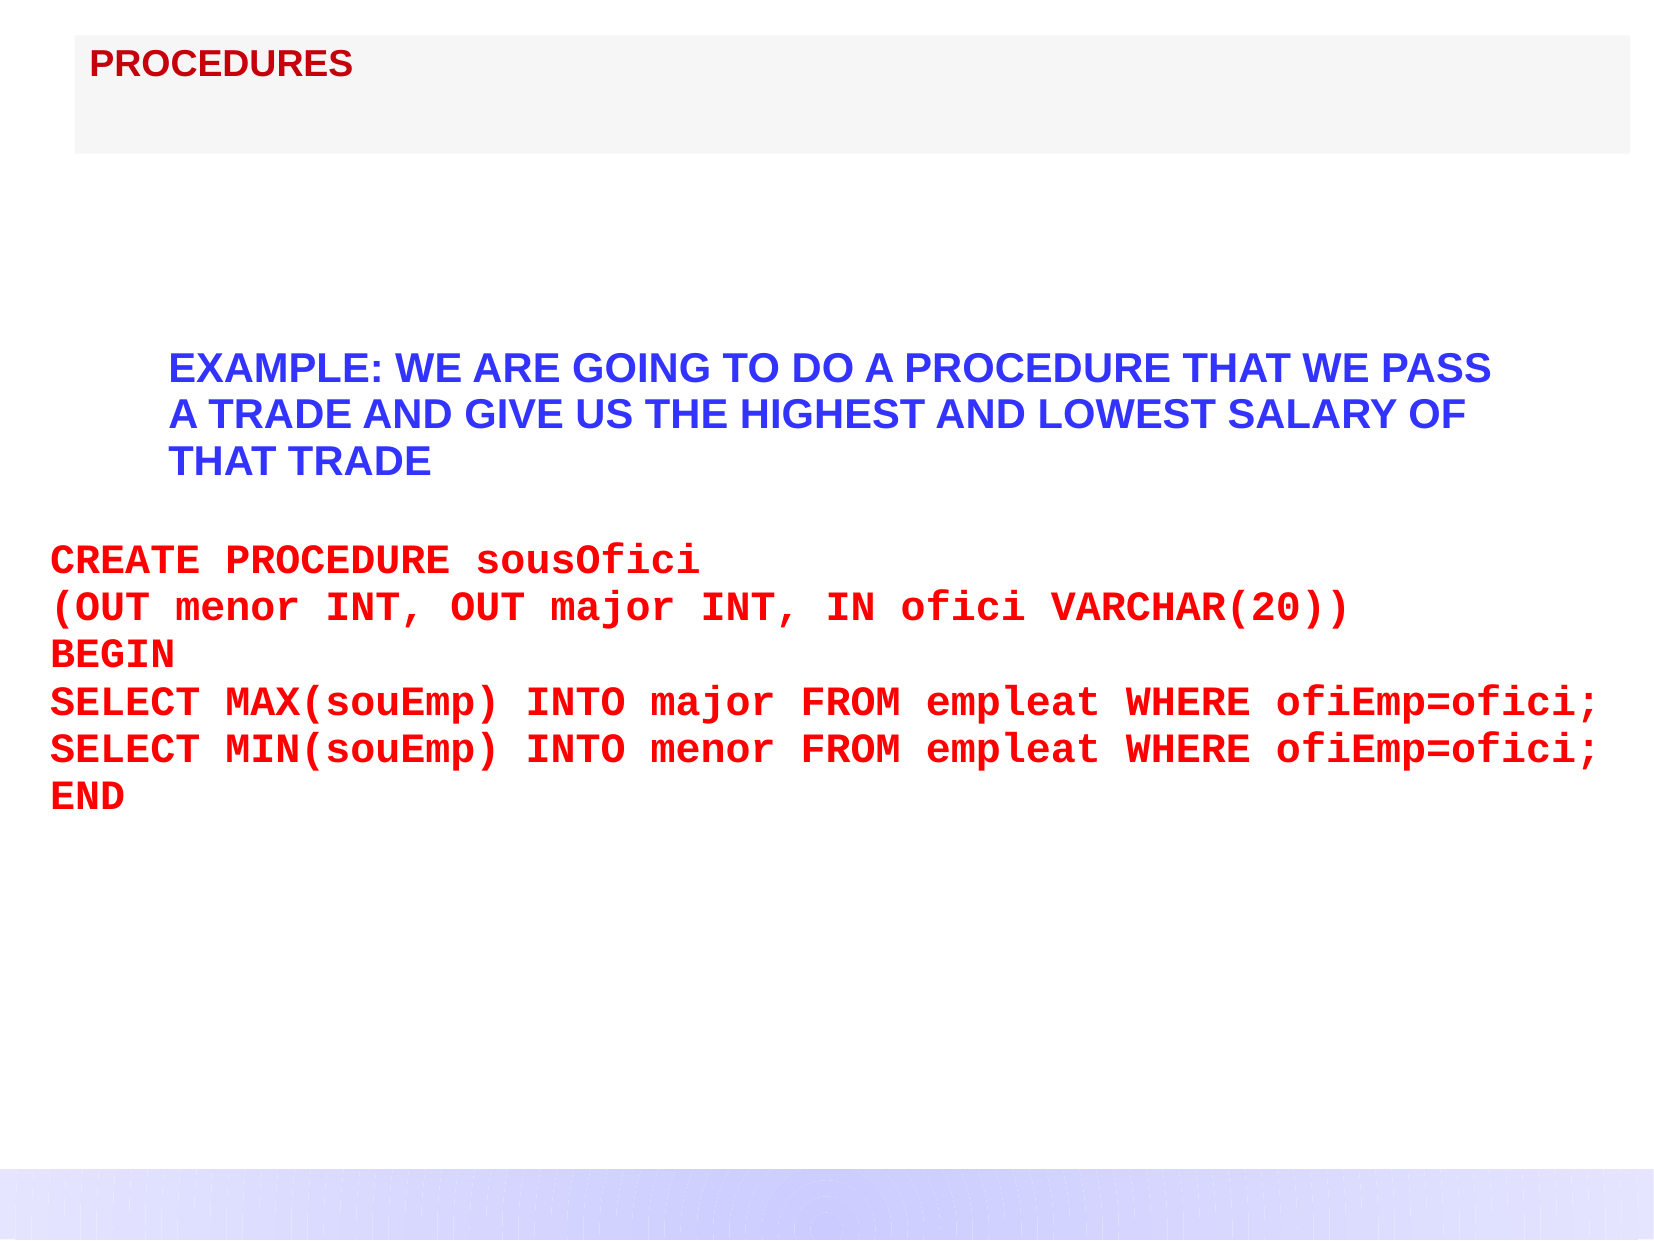

PROCEDURES
EXAMPLE: WE ARE GOING TO DO A PROCEDURE THAT WE PASS A TRADE AND GIVE US THE HIGHEST AND LOWEST SALARY OF THAT TRADE
CREATE PROCEDURE sousOfici
(OUT menor INT, OUT major INT, IN ofici VARCHAR(20))
BEGIN
SELECT MAX(souEmp) INTO major FROM empleat WHERE ofiEmp=ofici;
SELECT MIN(souEmp) INTO menor FROM empleat WHERE ofiEmp=ofici;
END